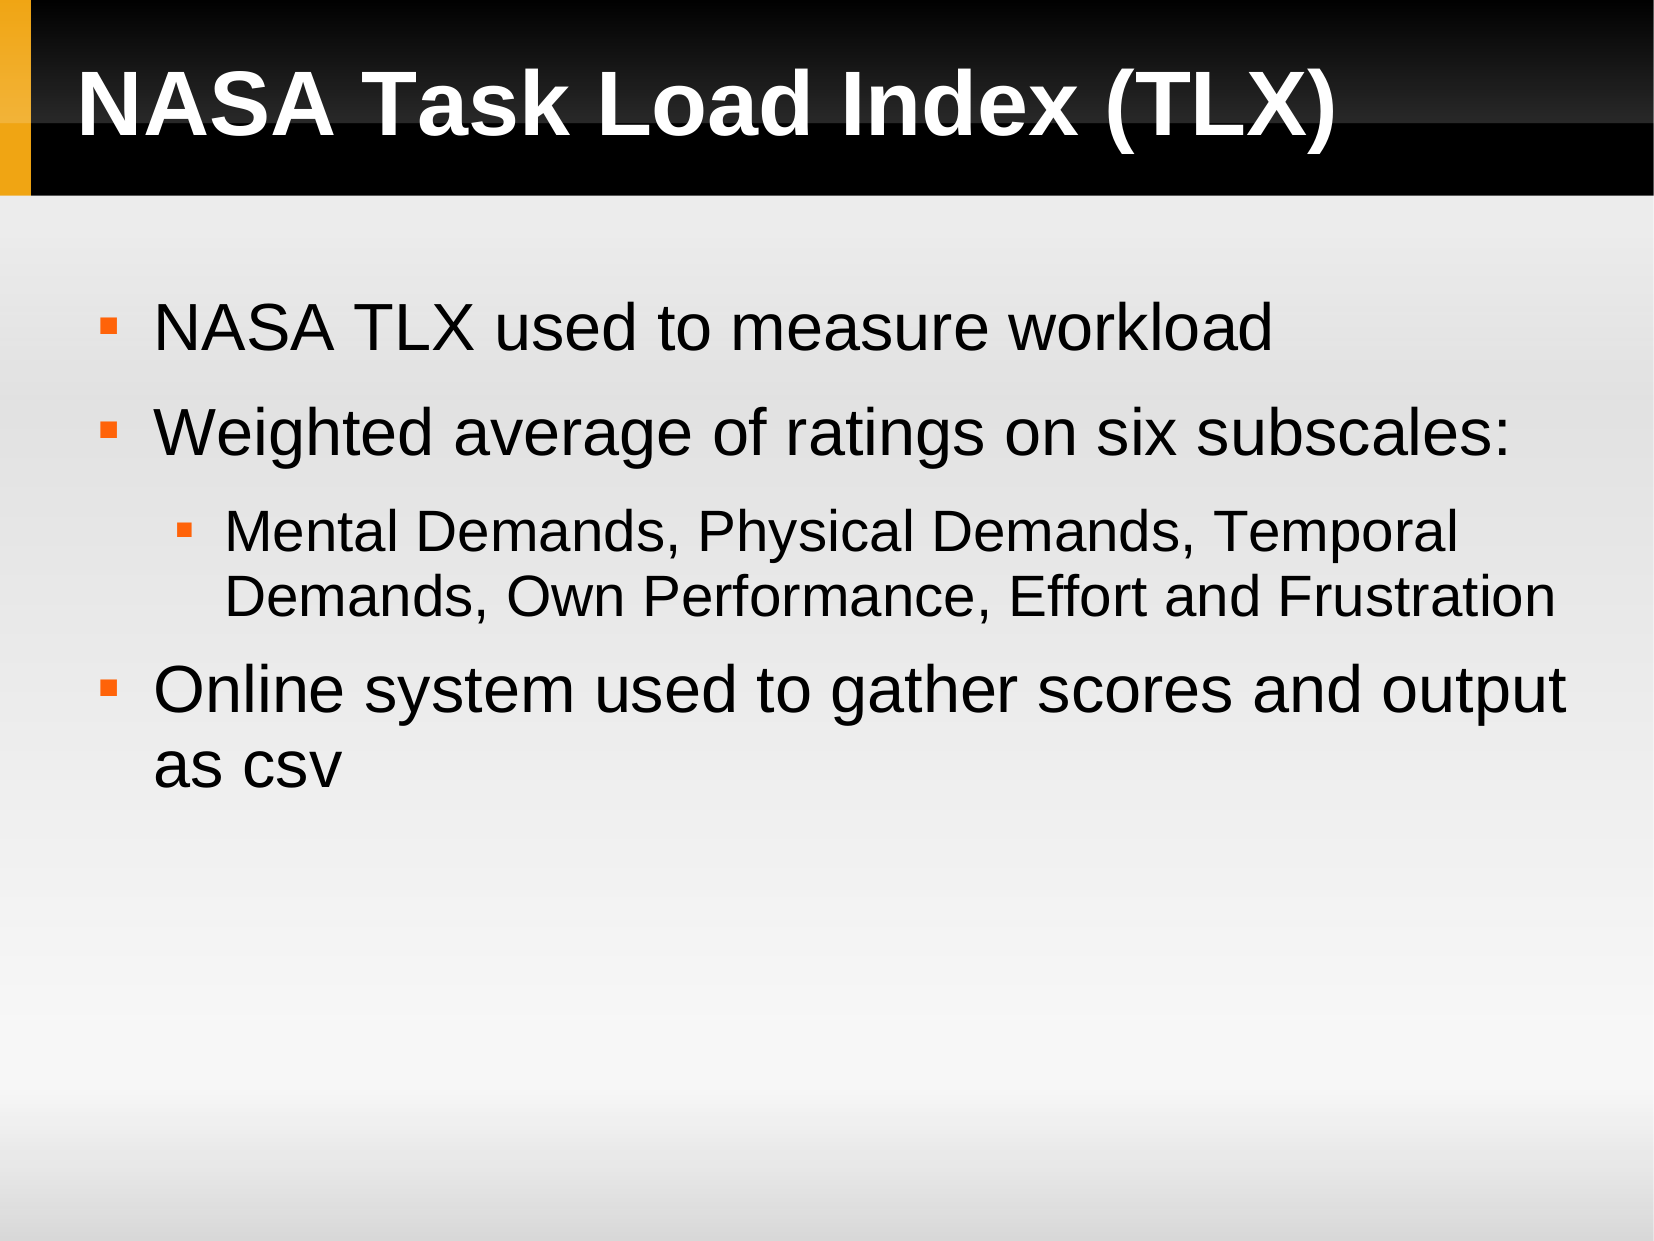

# NASA Task Load Index (TLX)
NASA TLX used to measure workload
Weighted average of ratings on six subscales:
Mental Demands, Physical Demands, Temporal Demands, Own Performance, Effort and Frustration
Online system used to gather scores and output as csv